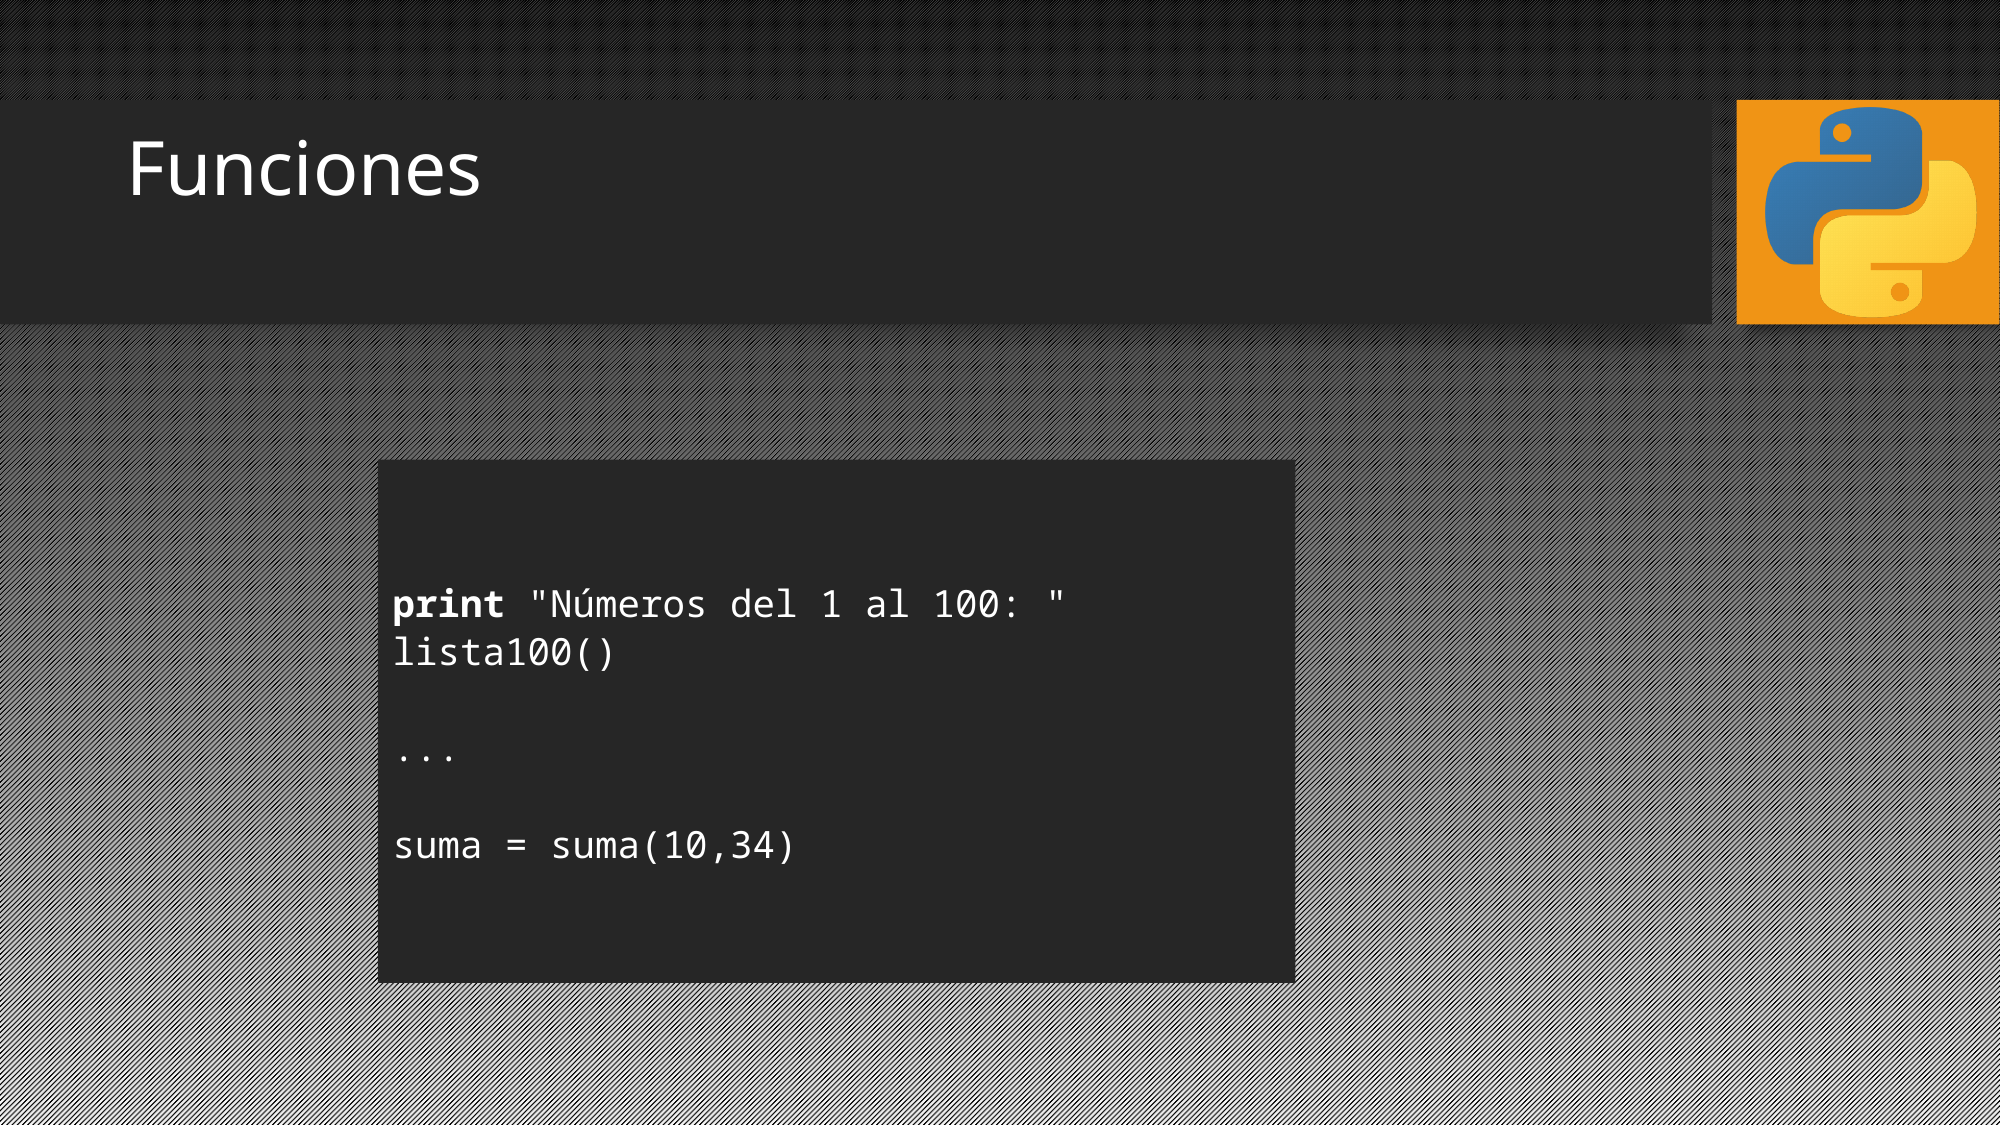

# Funciones
print "Números del 1 al 100: "
lista100()
...
suma = suma(10,34)